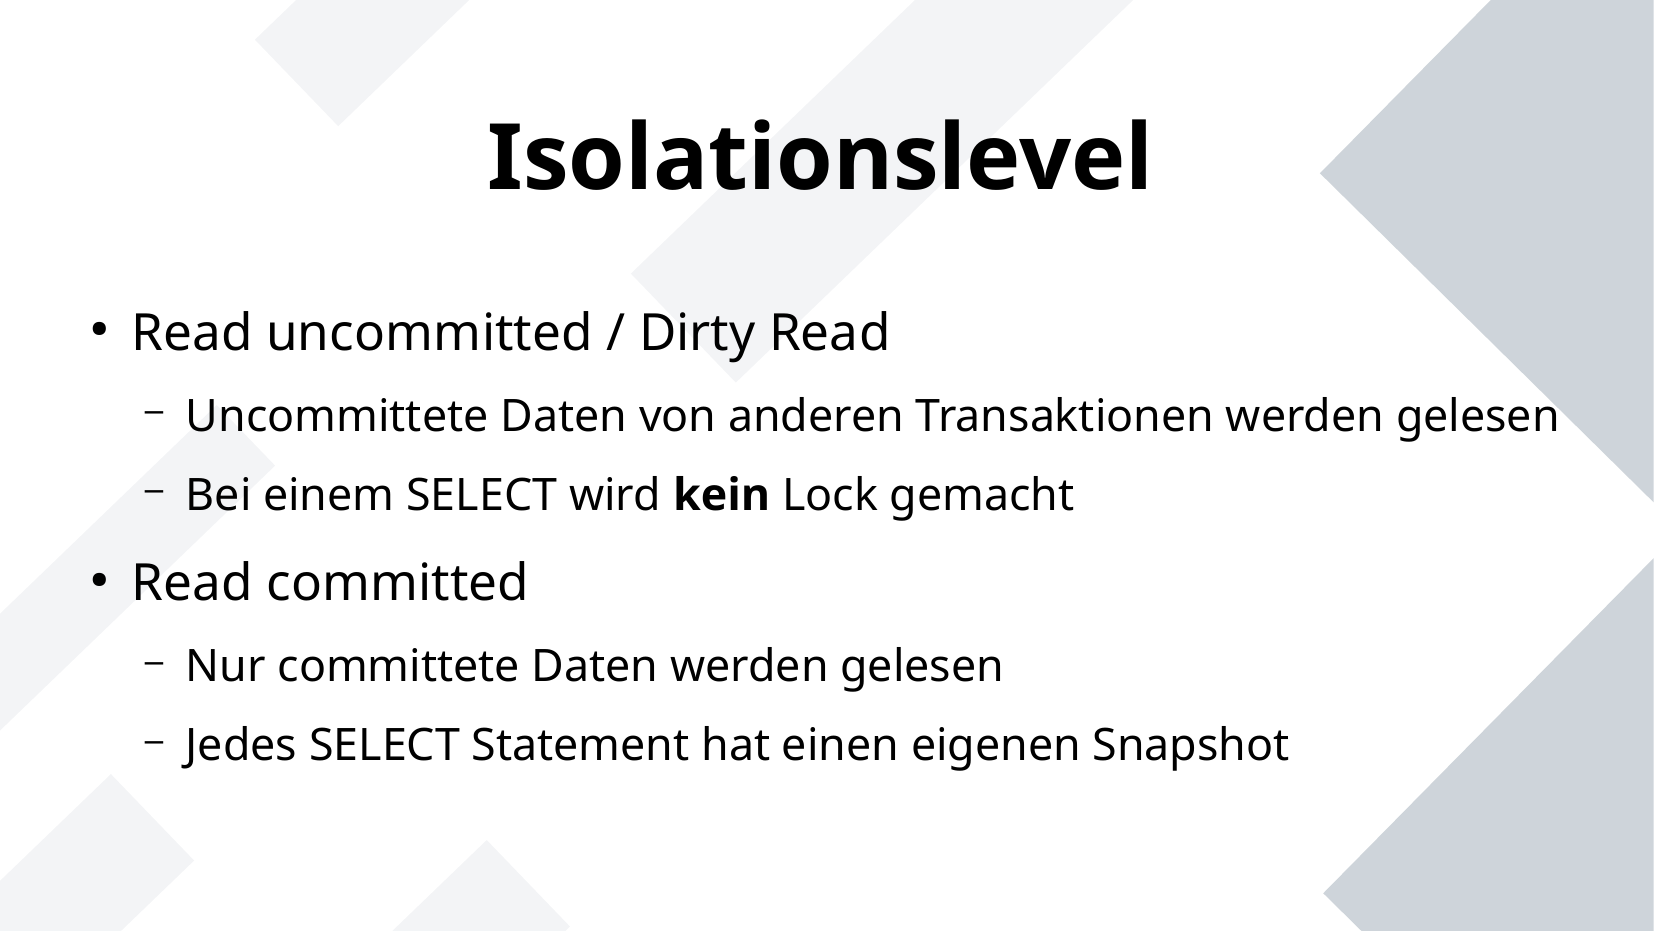

# Isolationslevel
Read uncommitted / Dirty Read
Uncommittete Daten von anderen Transaktionen werden gelesen
Bei einem SELECT wird kein Lock gemacht
Read committed
Nur committete Daten werden gelesen
Jedes SELECT Statement hat einen eigenen Snapshot